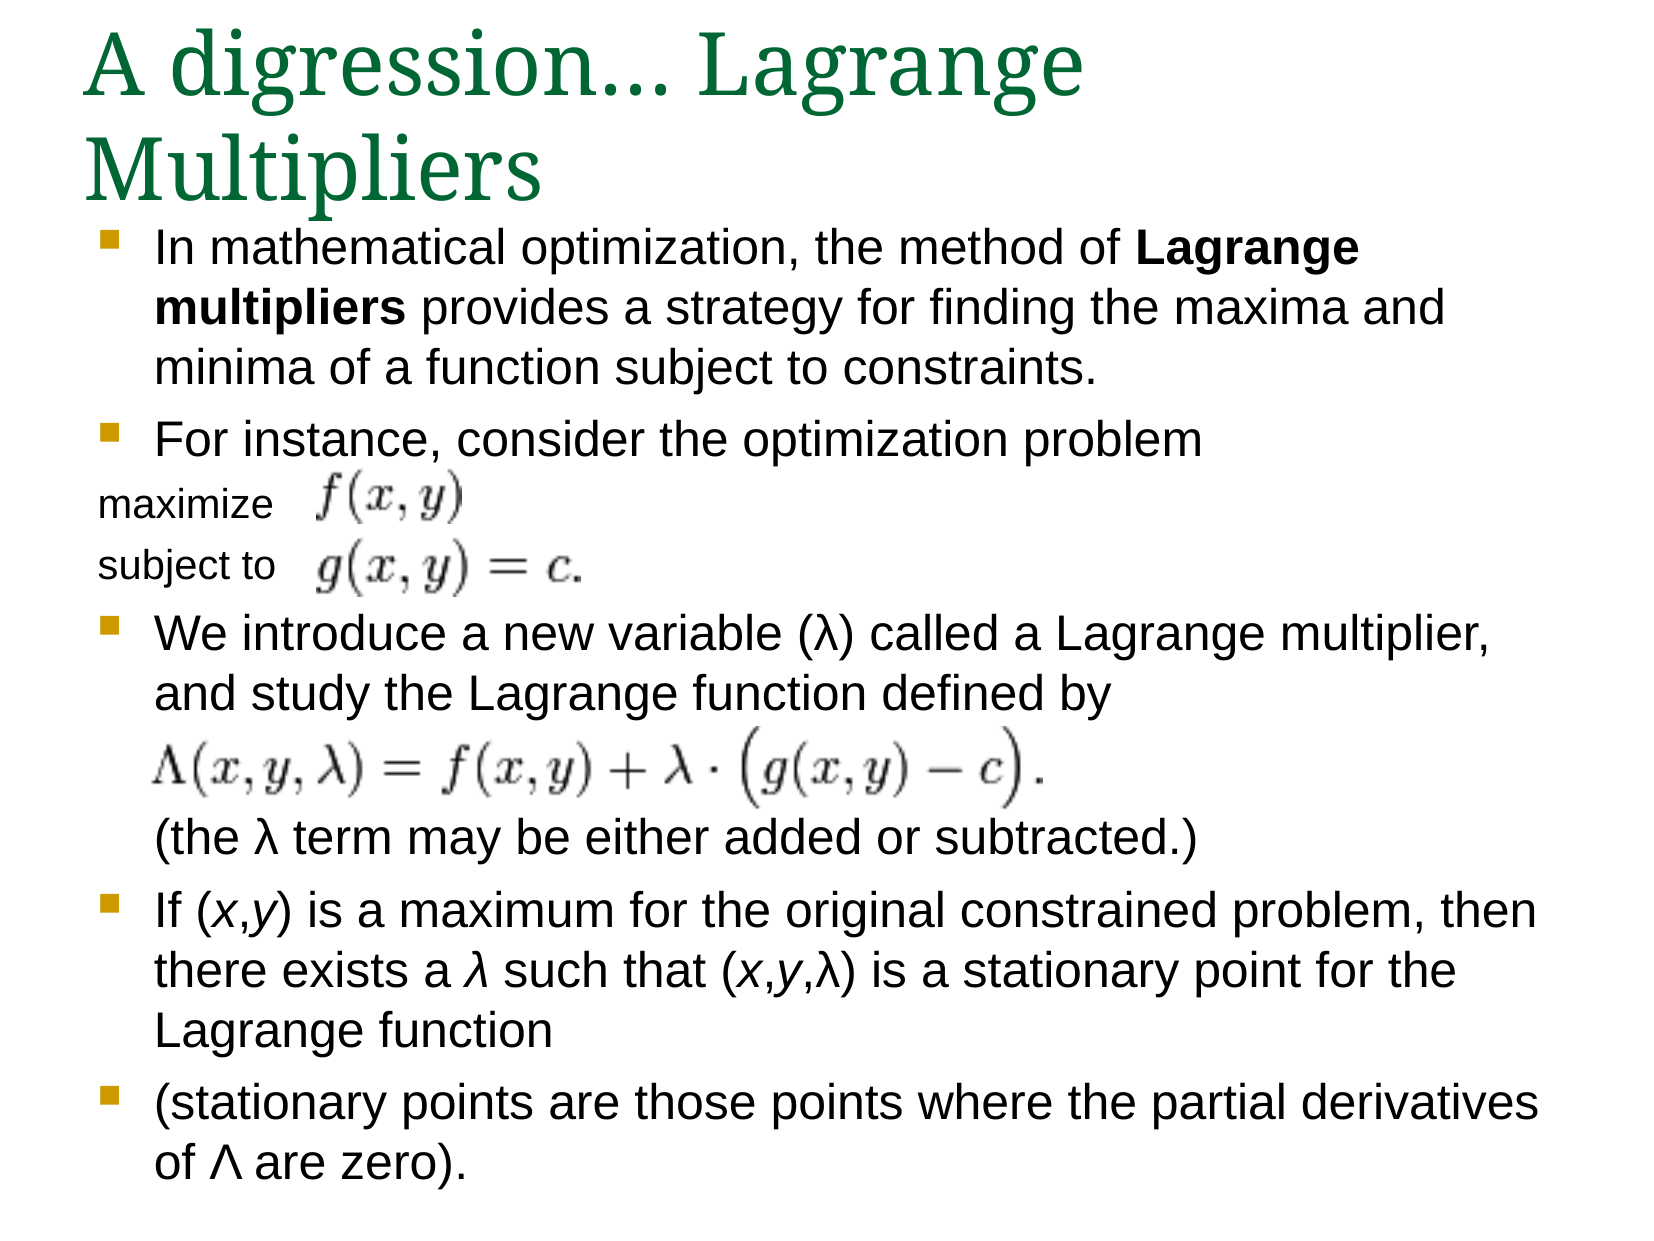

A digression… Lagrange Multipliers
In mathematical optimization, the method of Lagrange multipliers provides a strategy for finding the maxima and minima of a function subject to constraints.
For instance, consider the optimization problem
maximize
subject to
We introduce a new variable (λ) called a Lagrange multiplier, and study the Lagrange function defined by
	(the λ term may be either added or subtracted.)
If (x,y) is a maximum for the original constrained problem, then there exists a λ such that (x,y,λ) is a stationary point for the Lagrange function
(stationary points are those points where the partial derivatives of Λ are zero).